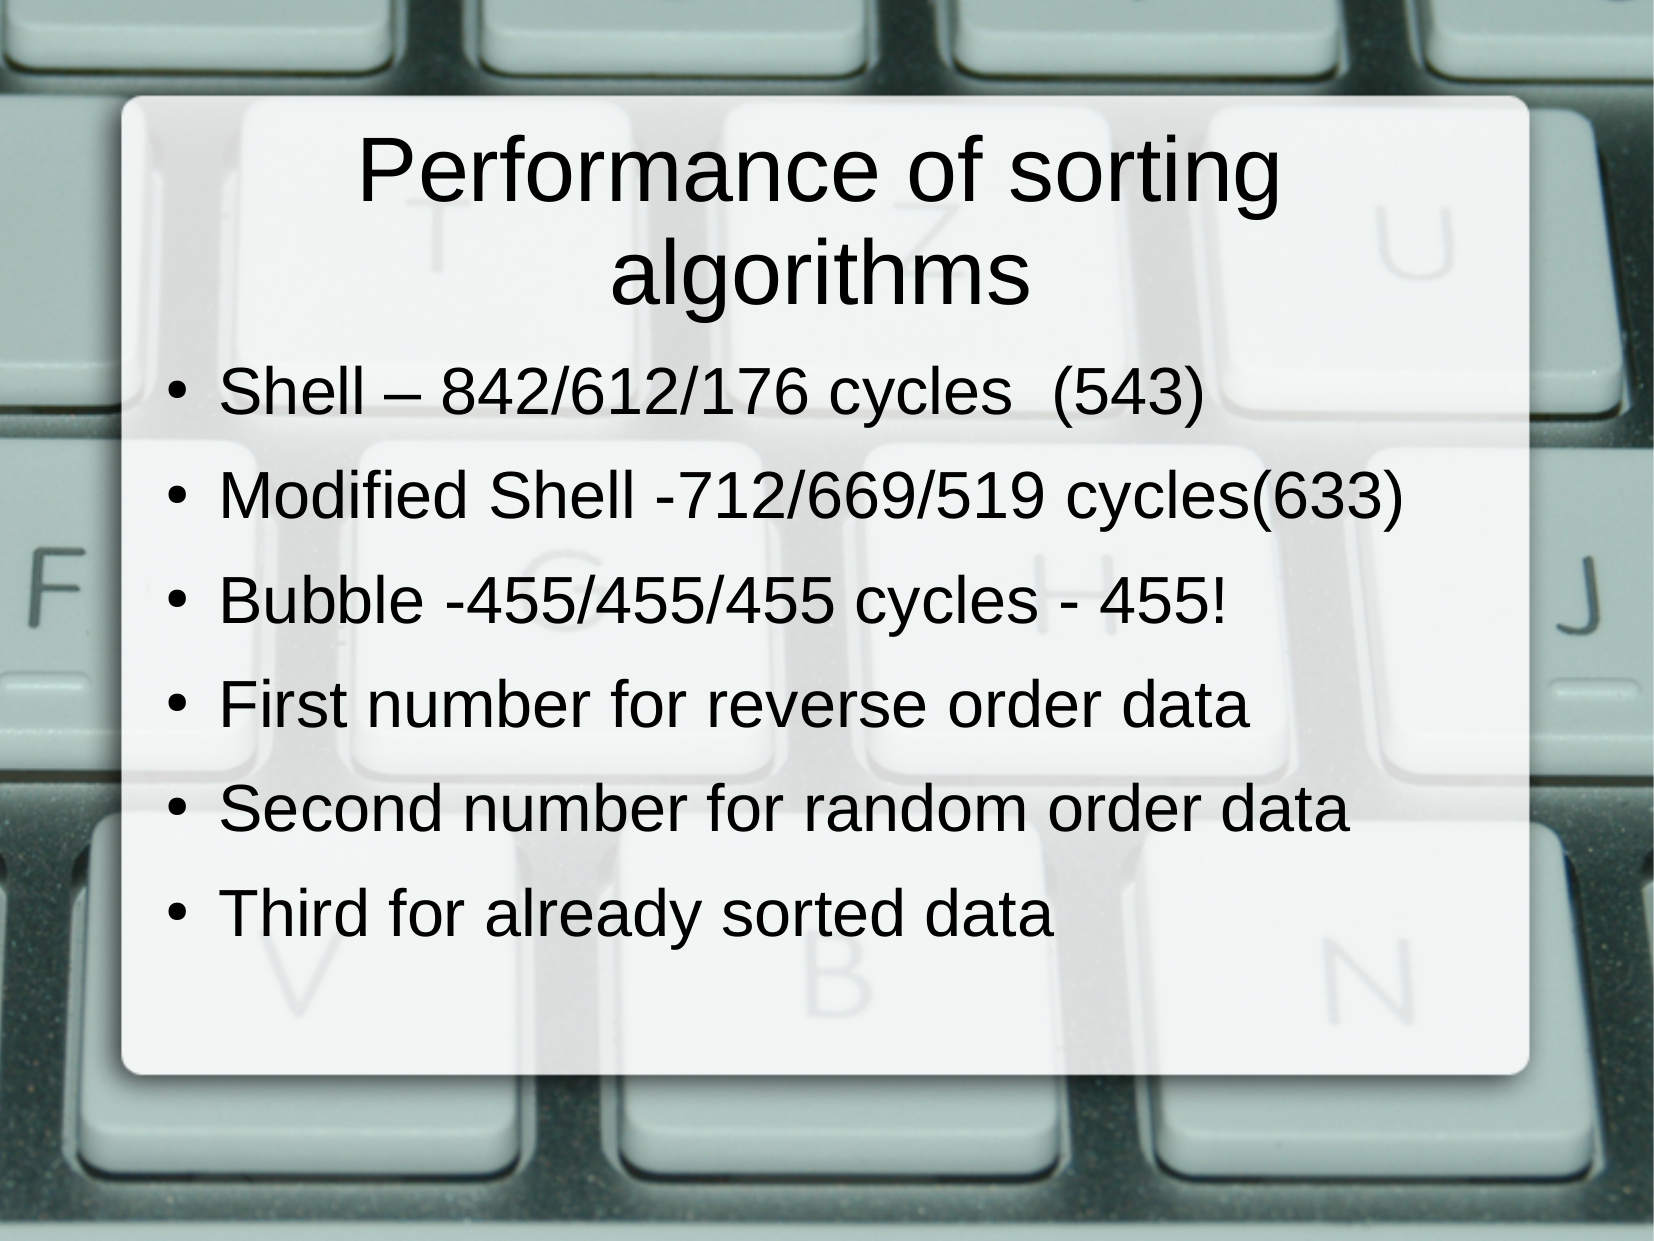

# Performance of sorting algorithms
Shell – 842/612/176 cycles (543)
Modified Shell -712/669/519 cycles(633)
Bubble -455/455/455 cycles - 455!
First number for reverse order data
Second number for random order data
Third for already sorted data